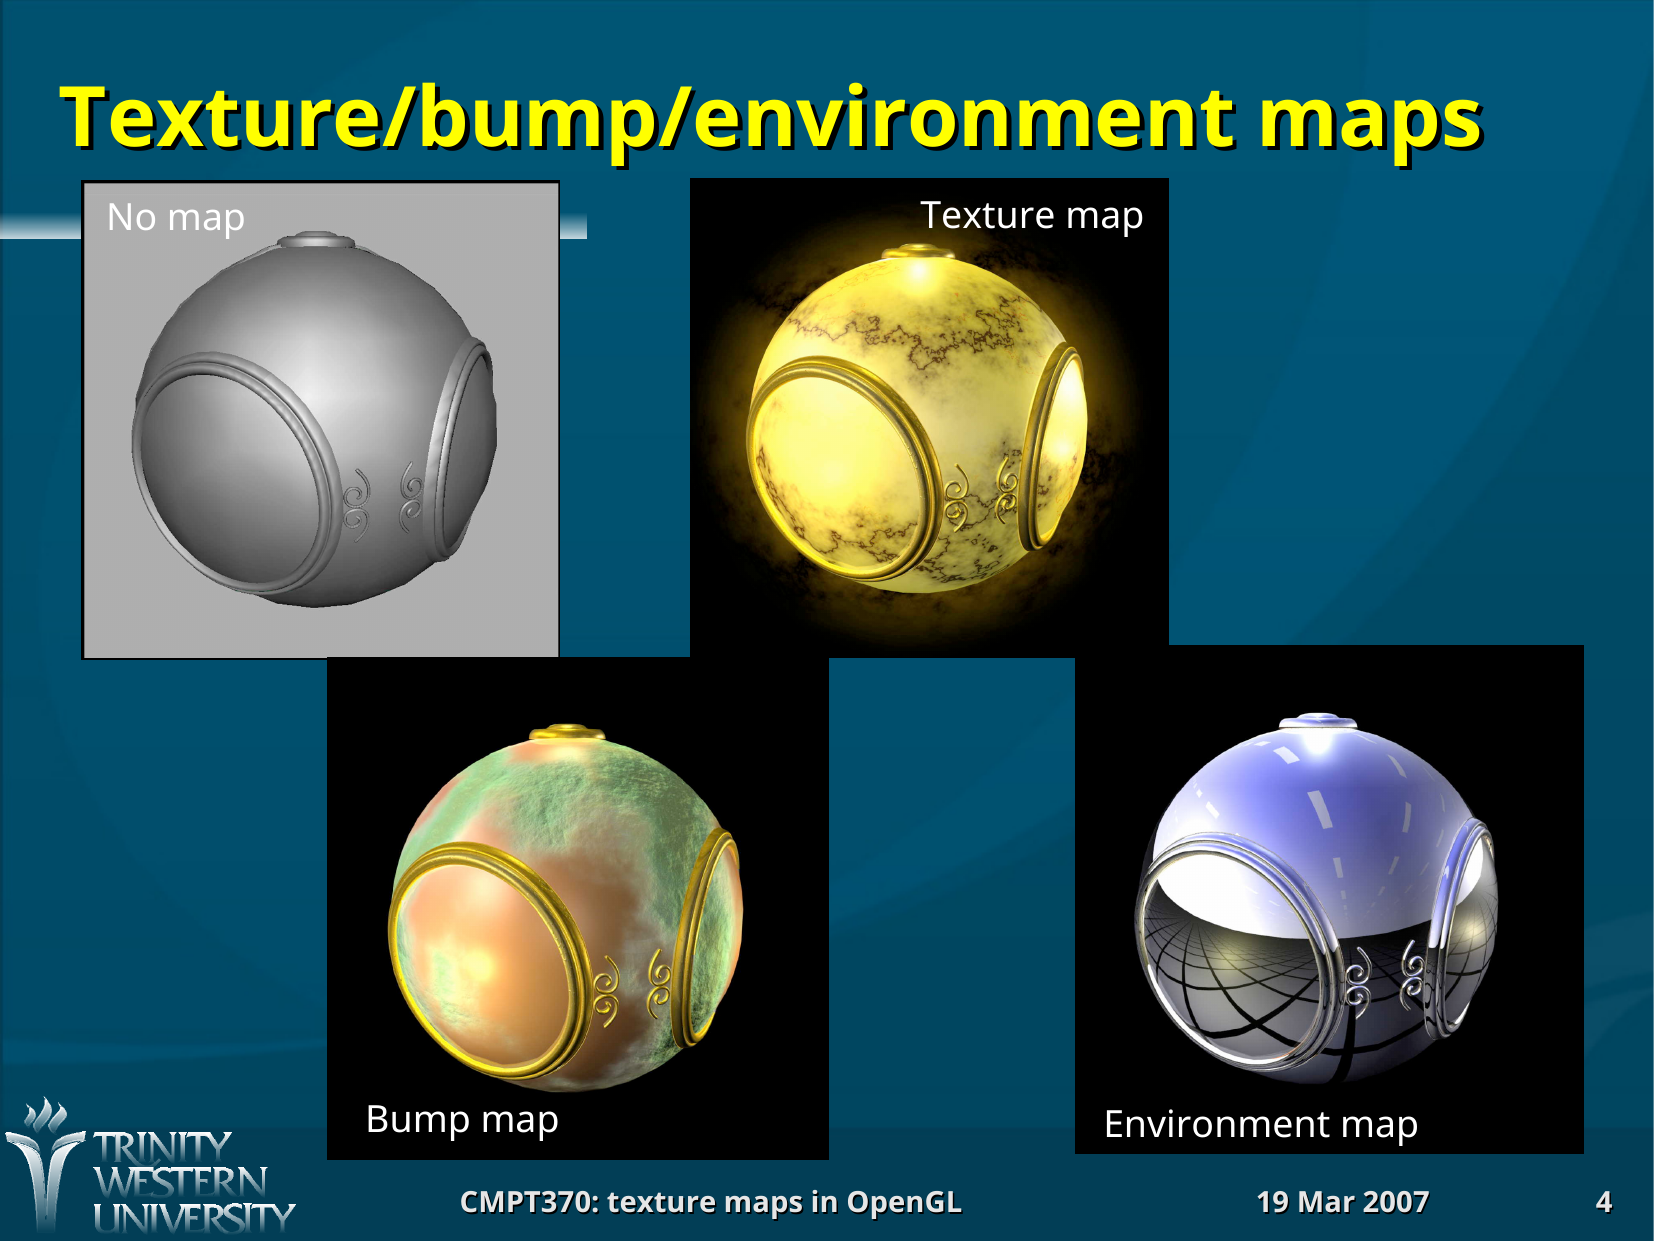

# Texture/bump/environment maps
Texture map
No map
Bump map
Environment map
CMPT370: texture maps in OpenGL
19 Mar 2007
4